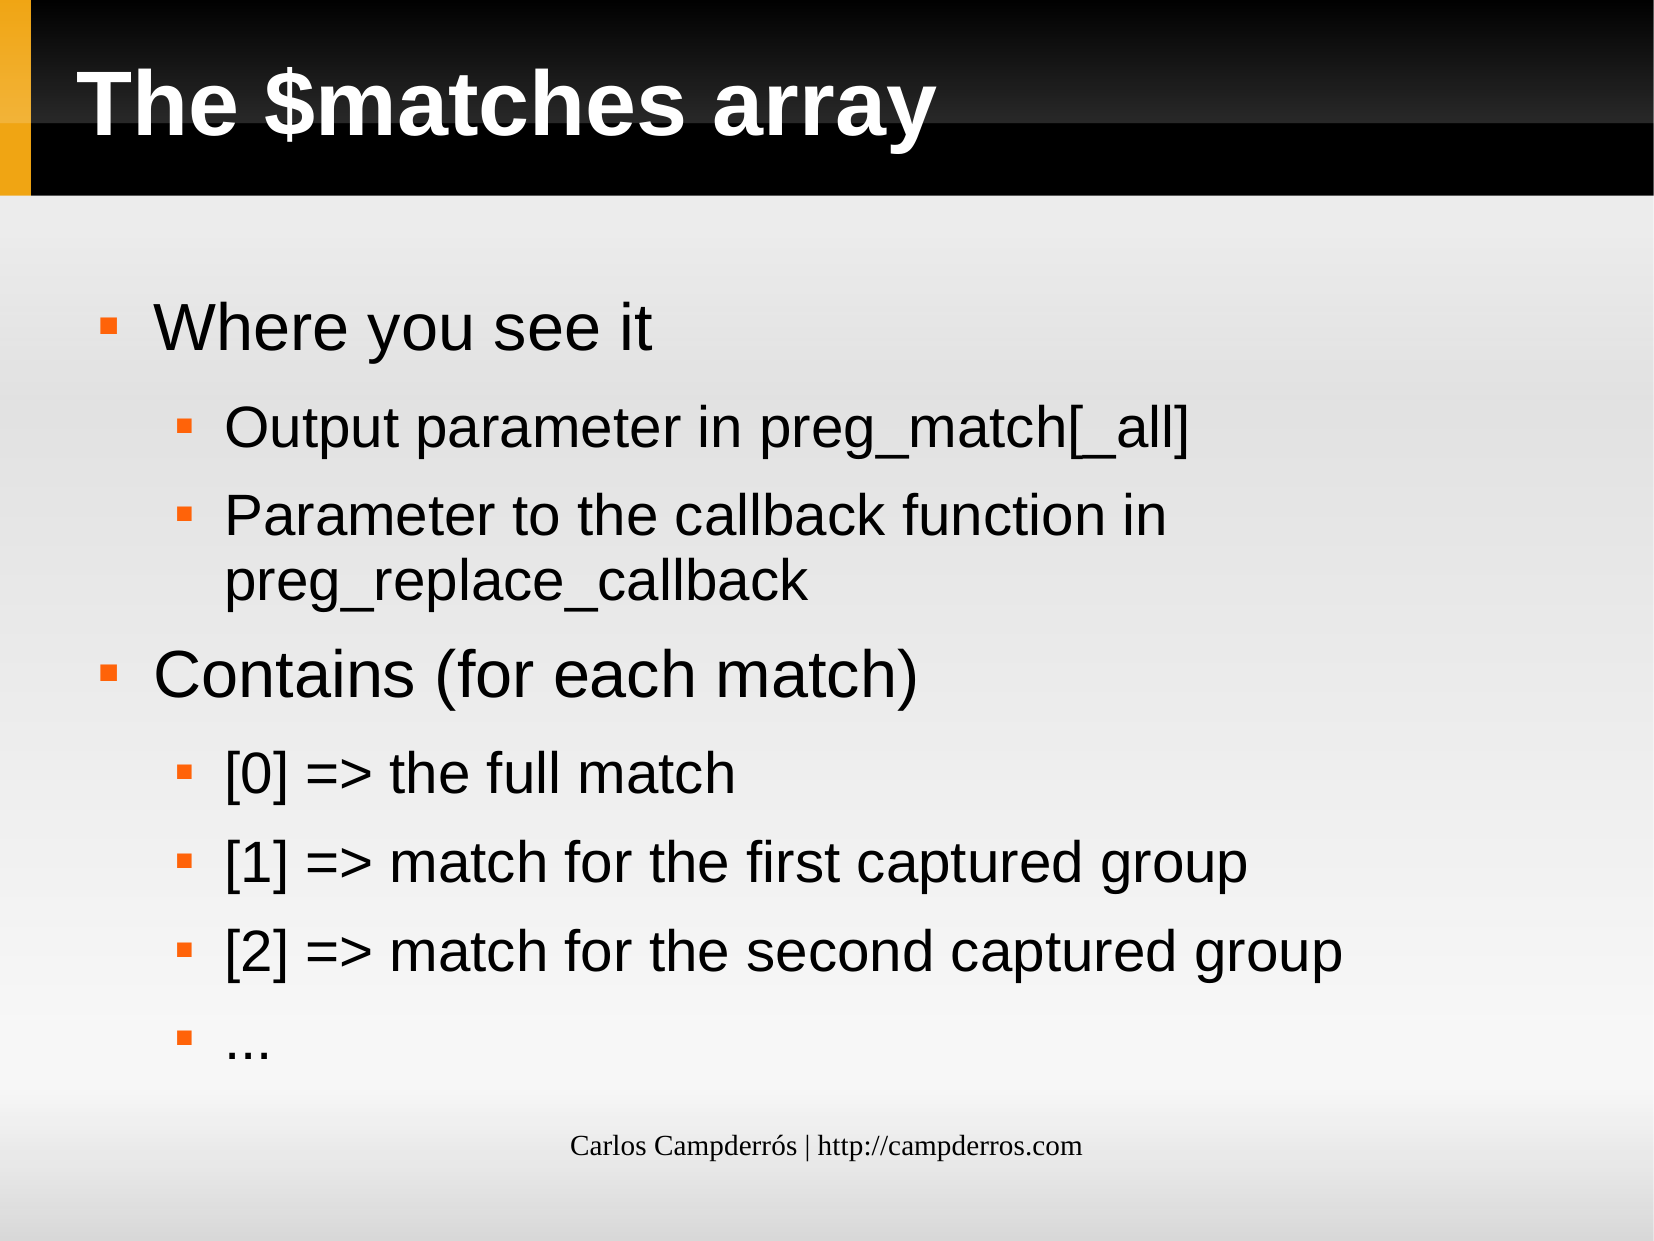

# The $matches array
Where you see it
Output parameter in preg_match[_all]
Parameter to the callback function in preg_replace_callback
Contains (for each match)
[0] => the full match
[1] => match for the first captured group
[2] => match for the second captured group
...
Carlos Campderrós | http://campderros.com